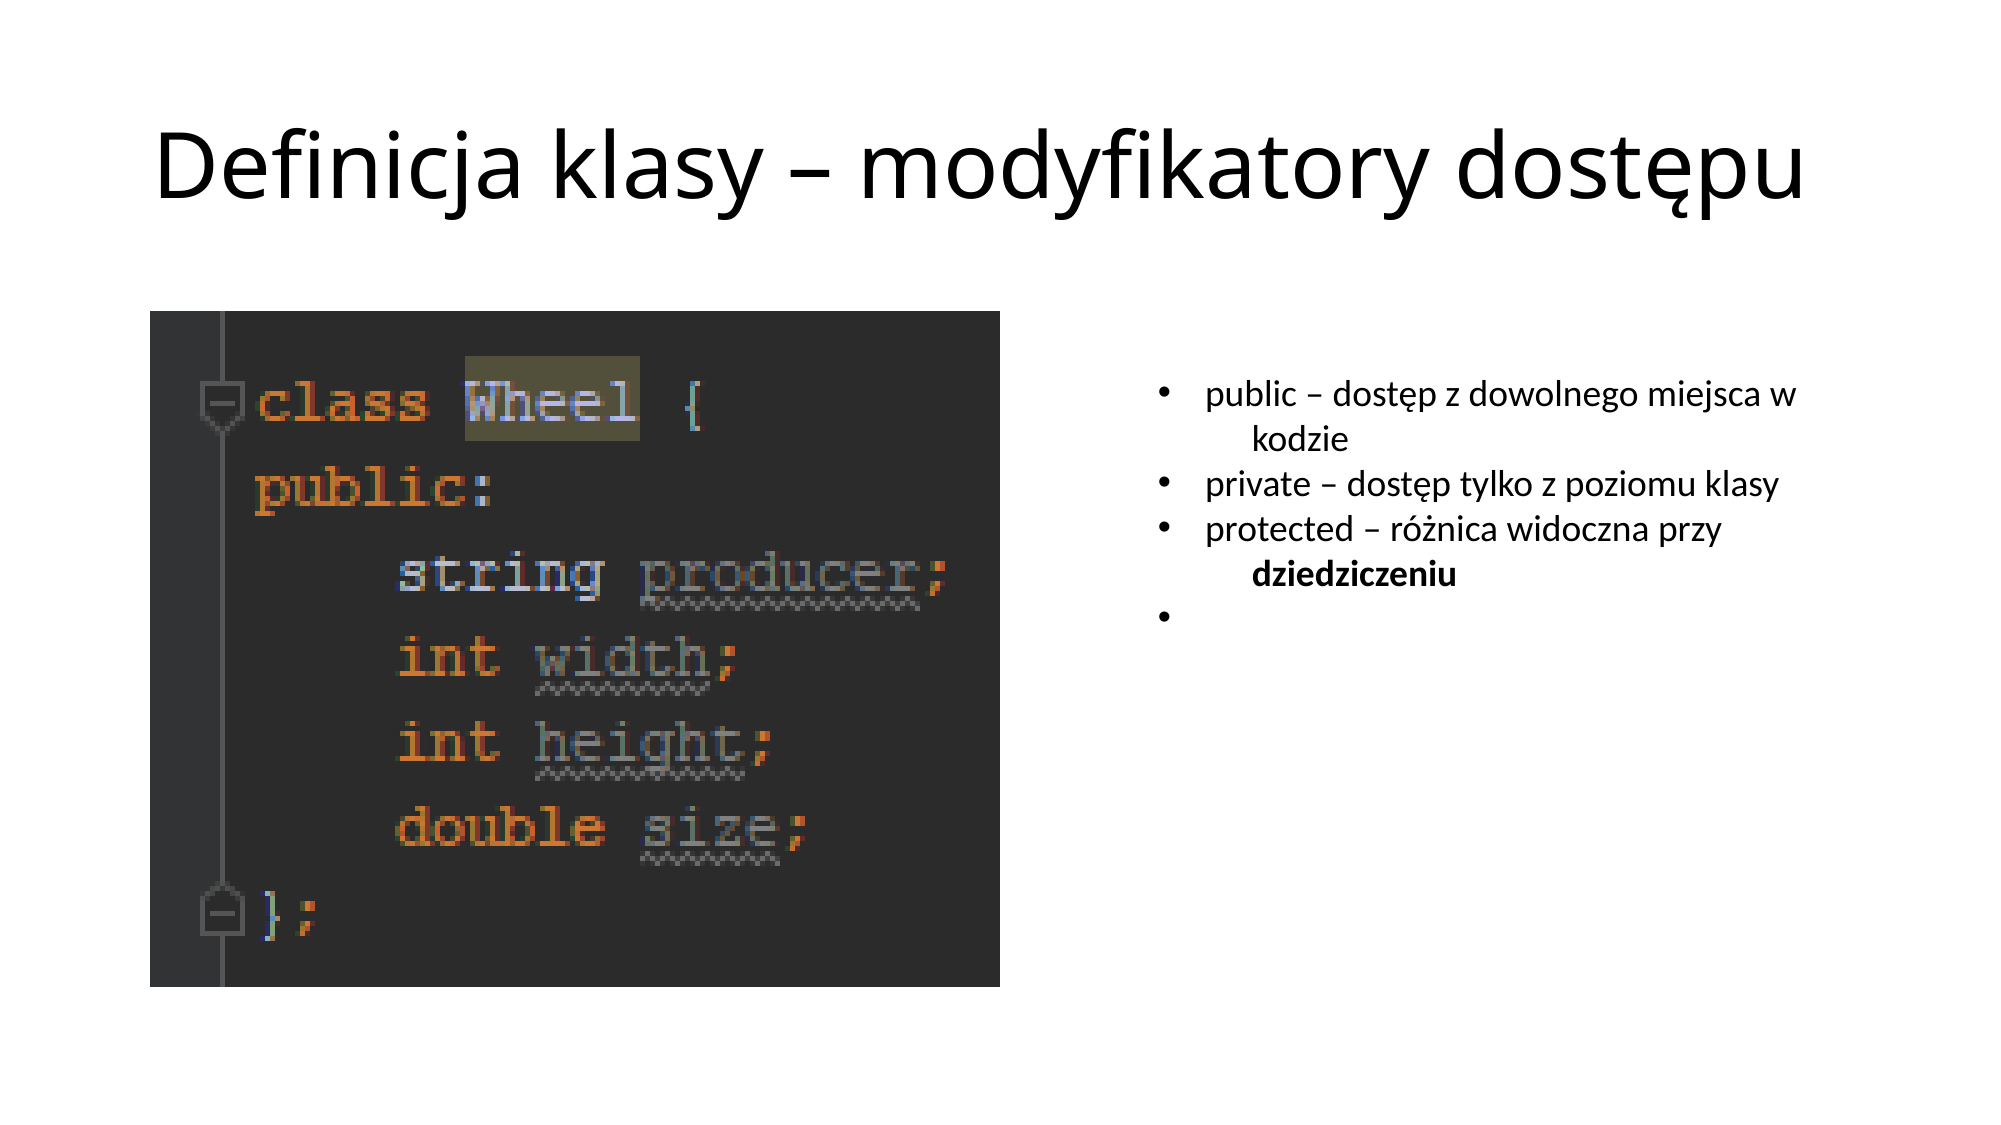

# Definicja klasy – modyfikatory dostępu
public – dostęp z dowolnego miejsca w kodzie
private – dostęp tylko z poziomu klasy
protected – różnica widoczna przy dziedziczeniu